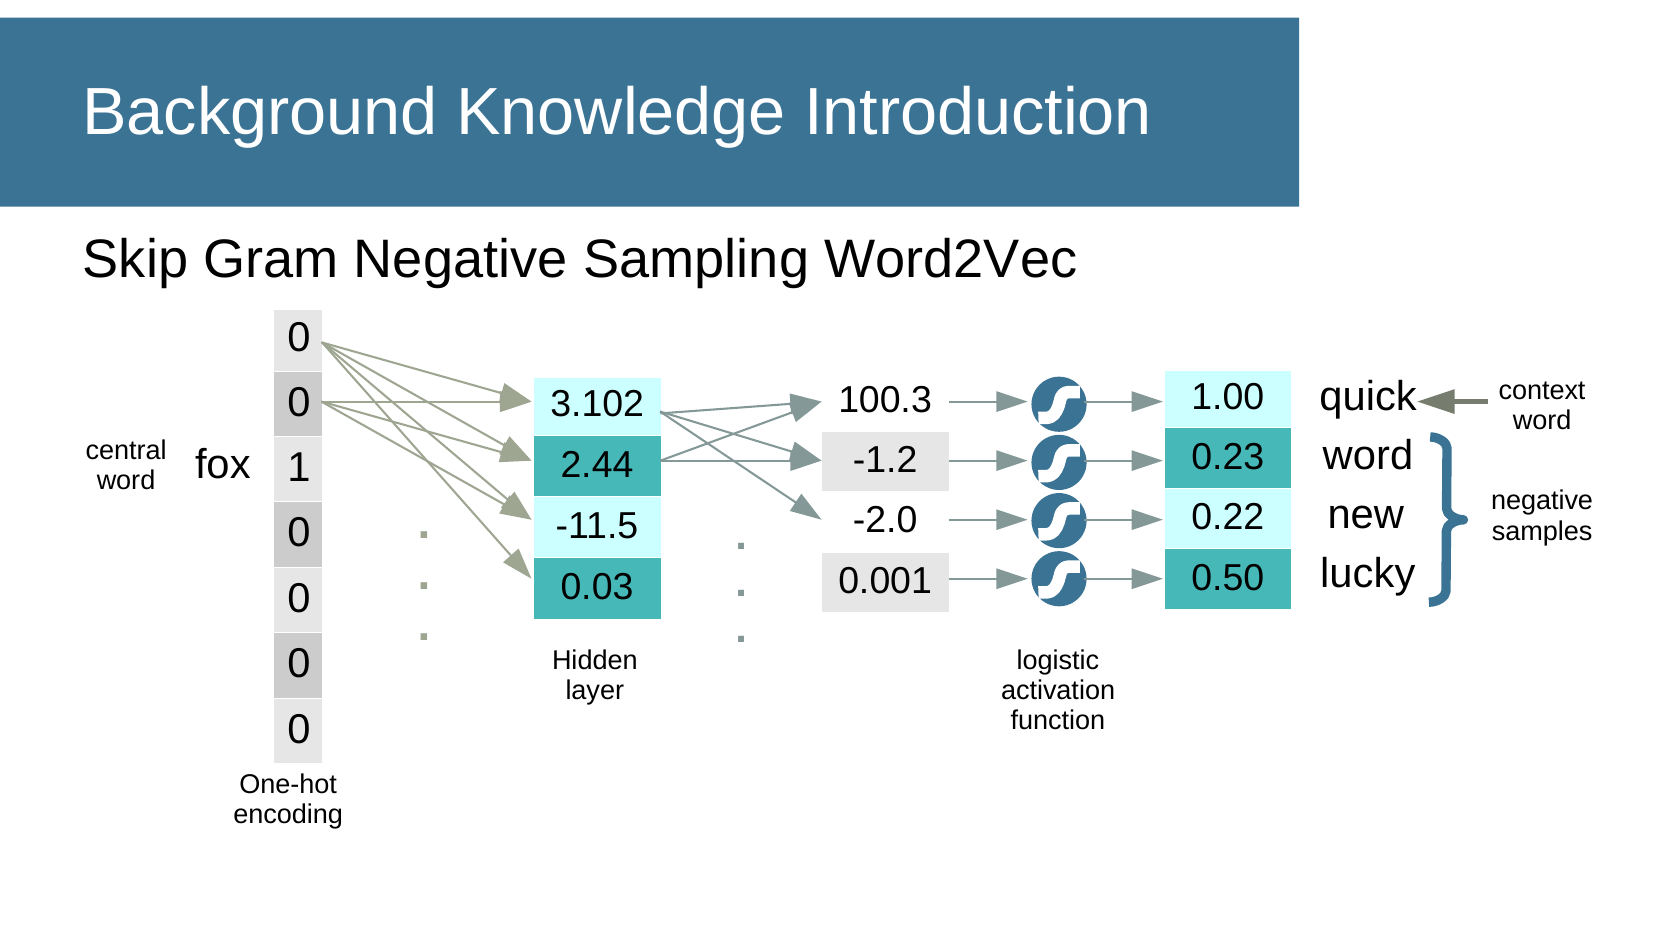

# Background Knowledge Introduction
Skip Gram Negative Sampling Word2Vec
| 0 |
| --- |
| 0 |
| 1 |
| 0 |
| 0 |
| 0 |
| 0 |
quick
context
word
| 1.00 |
| --- |
| 0.23 |
| 0.22 |
| 0.50 |
| 100.3 |
| --- |
| -1.2 |
| -2.0 |
| 0.001 |
| 3.102 |
| --- |
| 2.44 |
| -11.5 |
| 0.03 |
word
central
word
fox
negative
samples
new
.
.
.
.
.
.
lucky
Hidden
layer
logistic
activation
function
One-hot
encoding